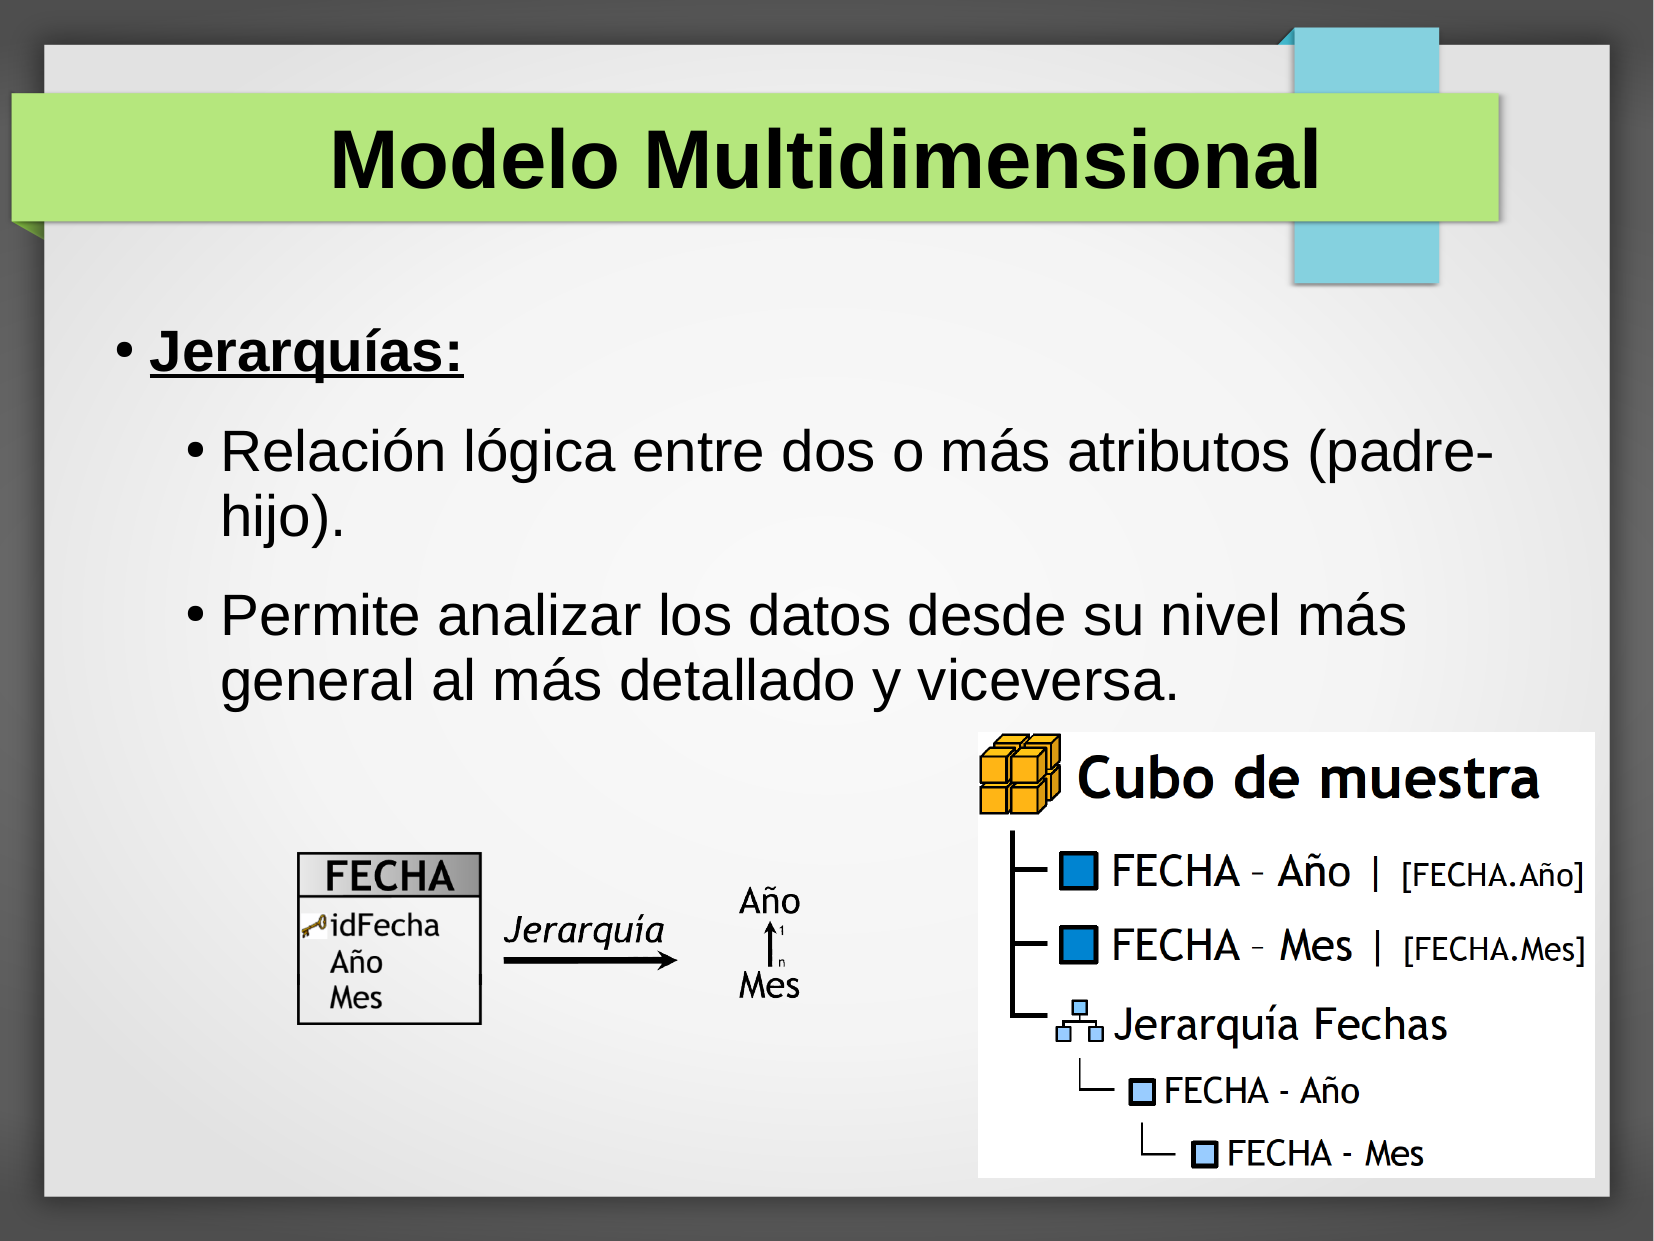

# Modelo Multidimensional
Jerarquías:
Relación lógica entre dos o más atributos (padre-hijo).
Permite analizar los datos desde su nivel más general al más detallado y viceversa.